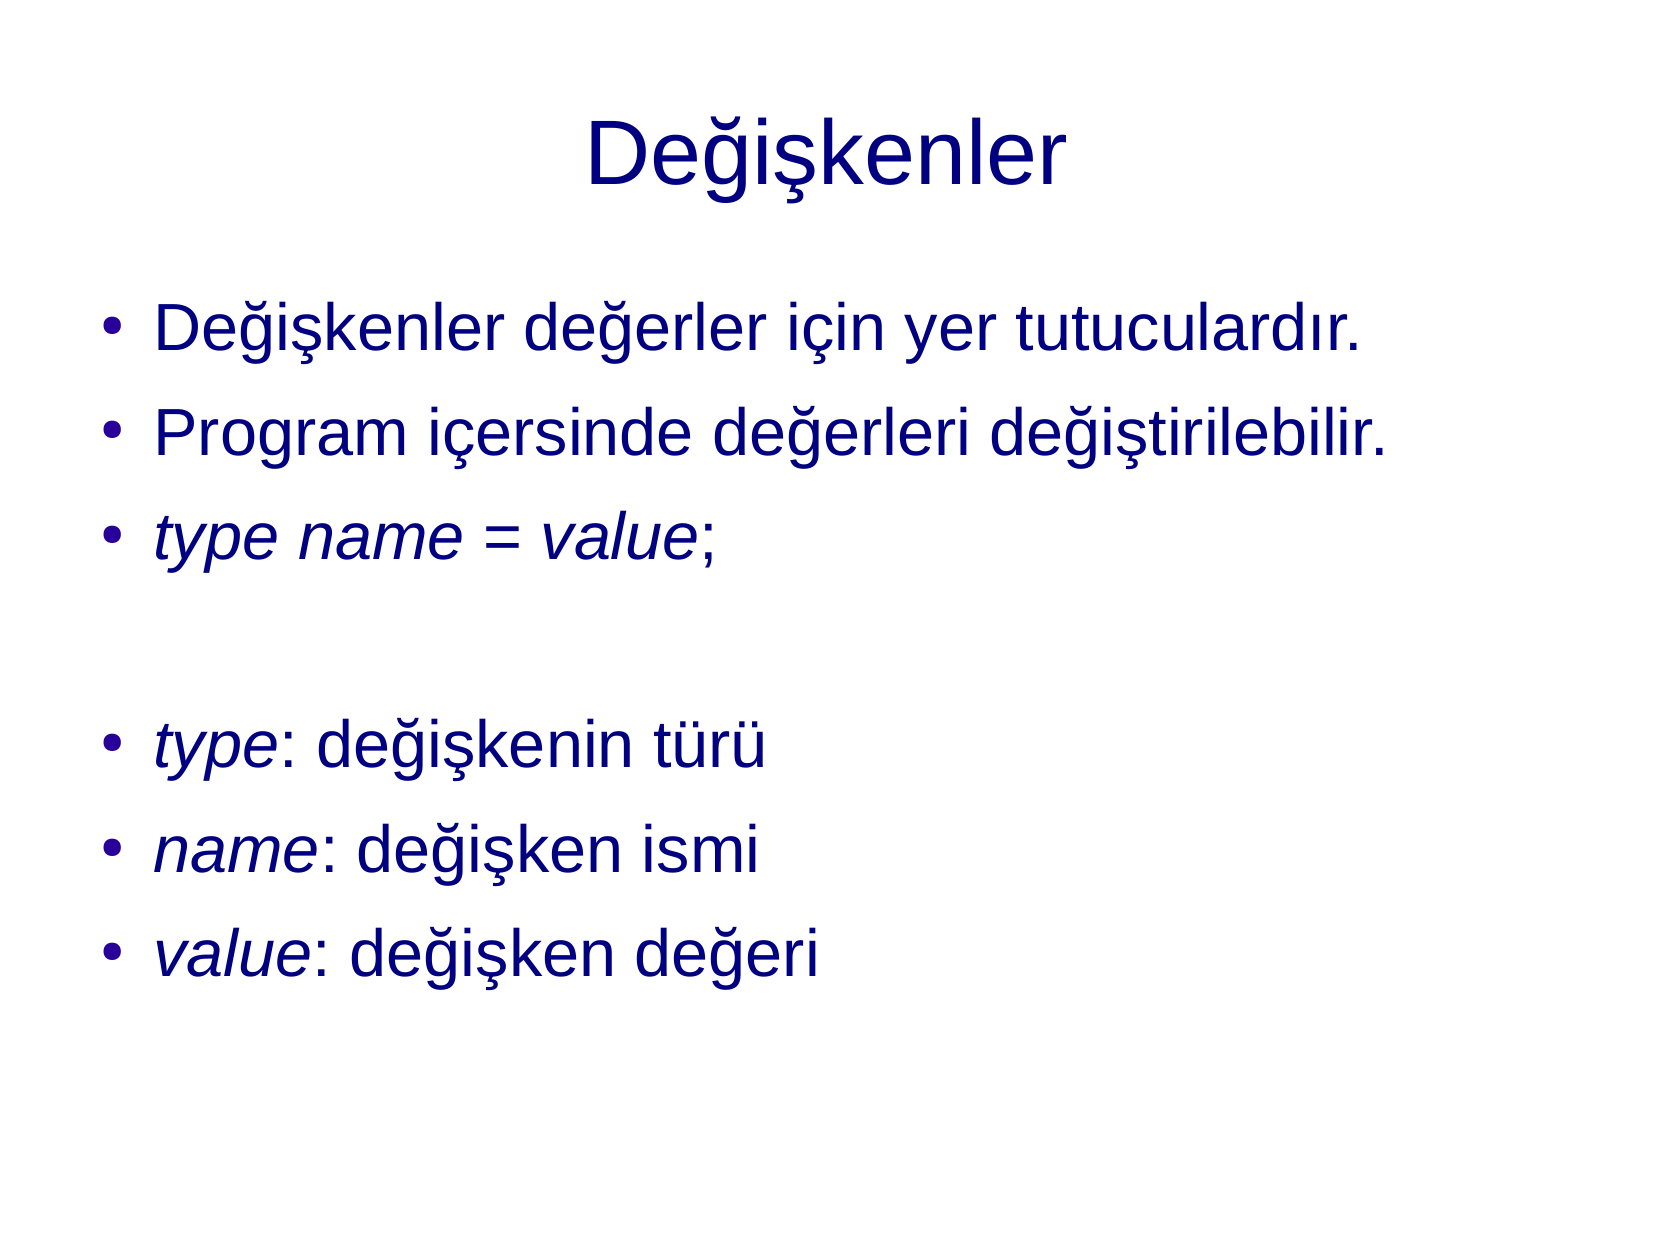

# Değişkenler
Değişkenler değerler için yer tutuculardır.
Program içersinde değerleri değiştirilebilir.
type name = value;
type: değişkenin türü
name: değişken ismi
value: değişken değeri